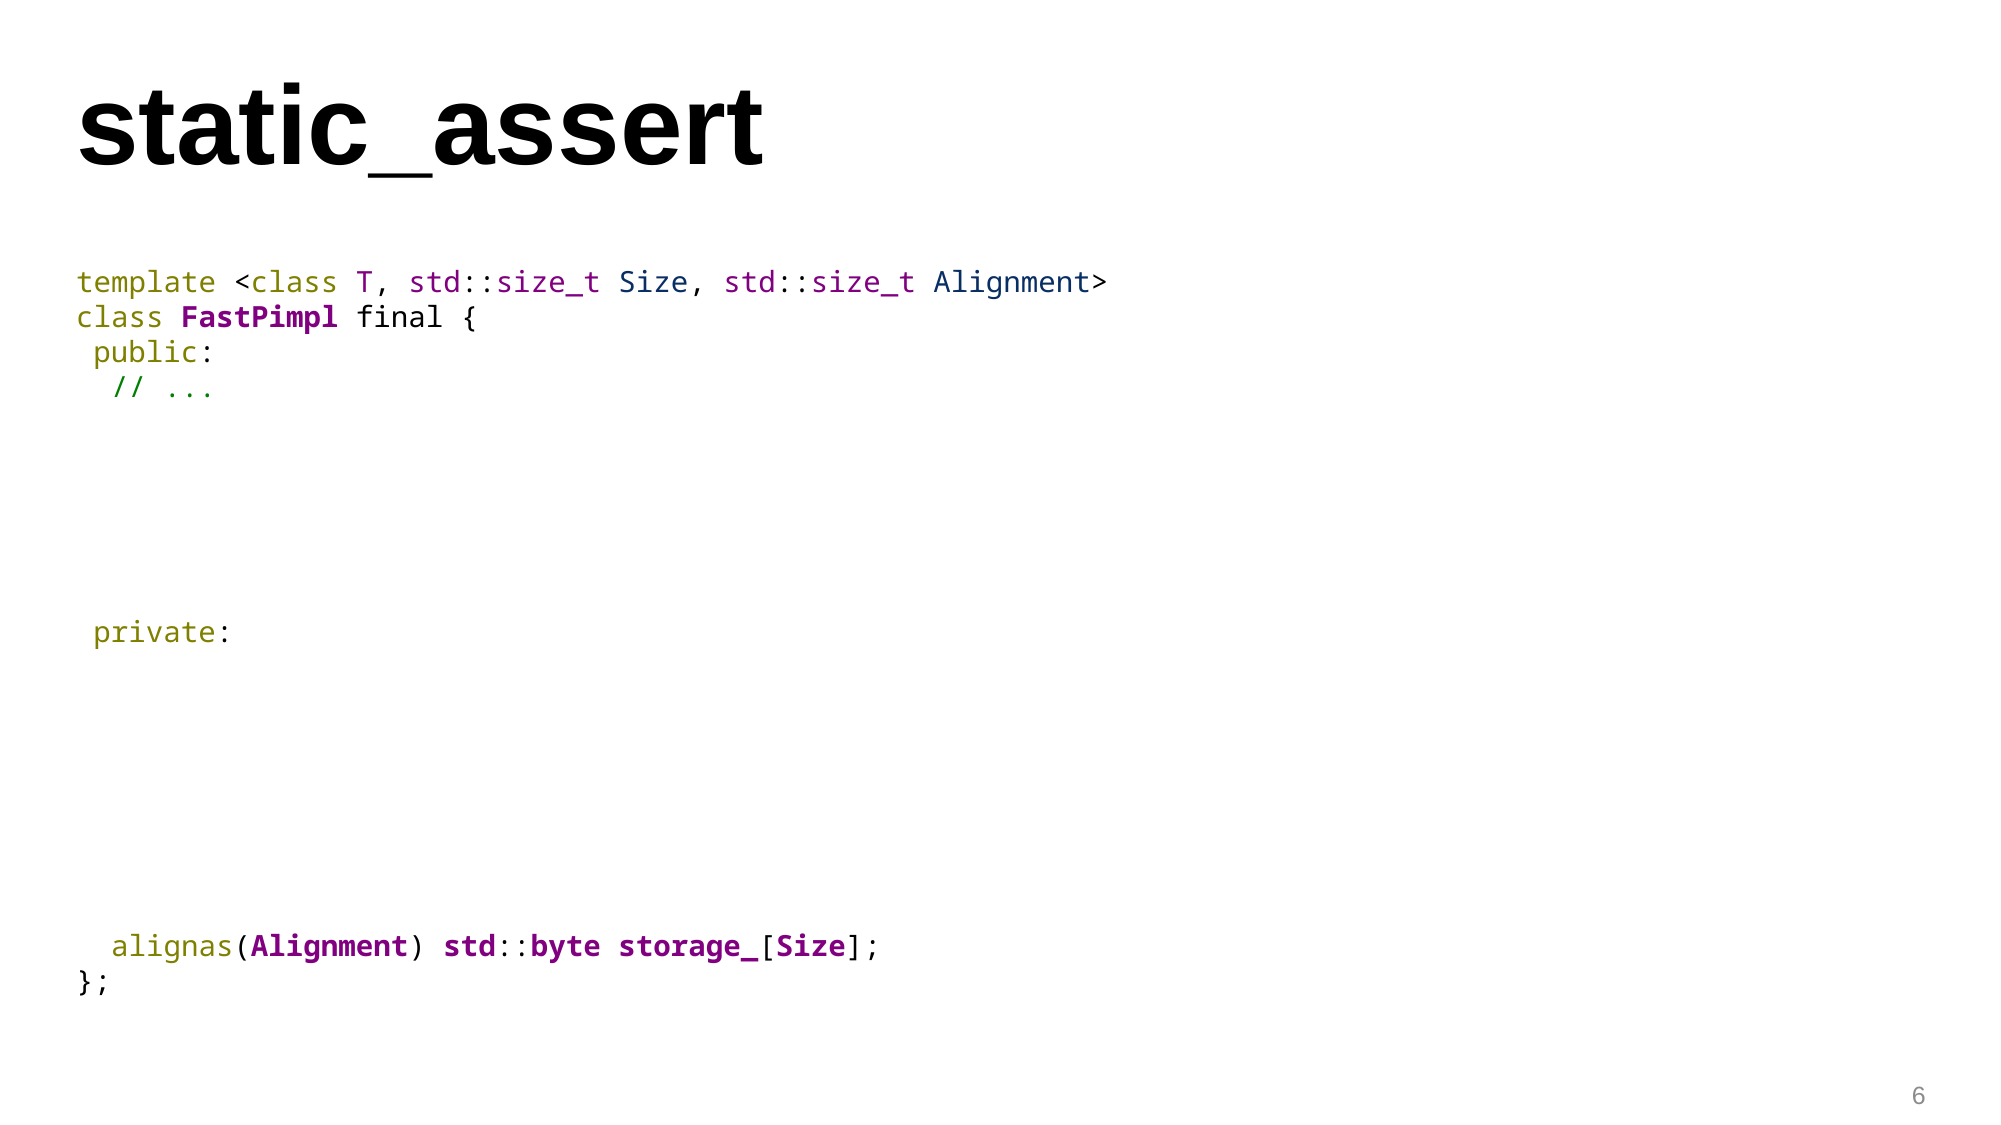

# static_assert
template <class T, std::size_t Size, std::size_t Alignment>
class FastPimpl final {
 public:
 // ...
 private:
 alignas(Alignment) std::byte storage_[Size];
};